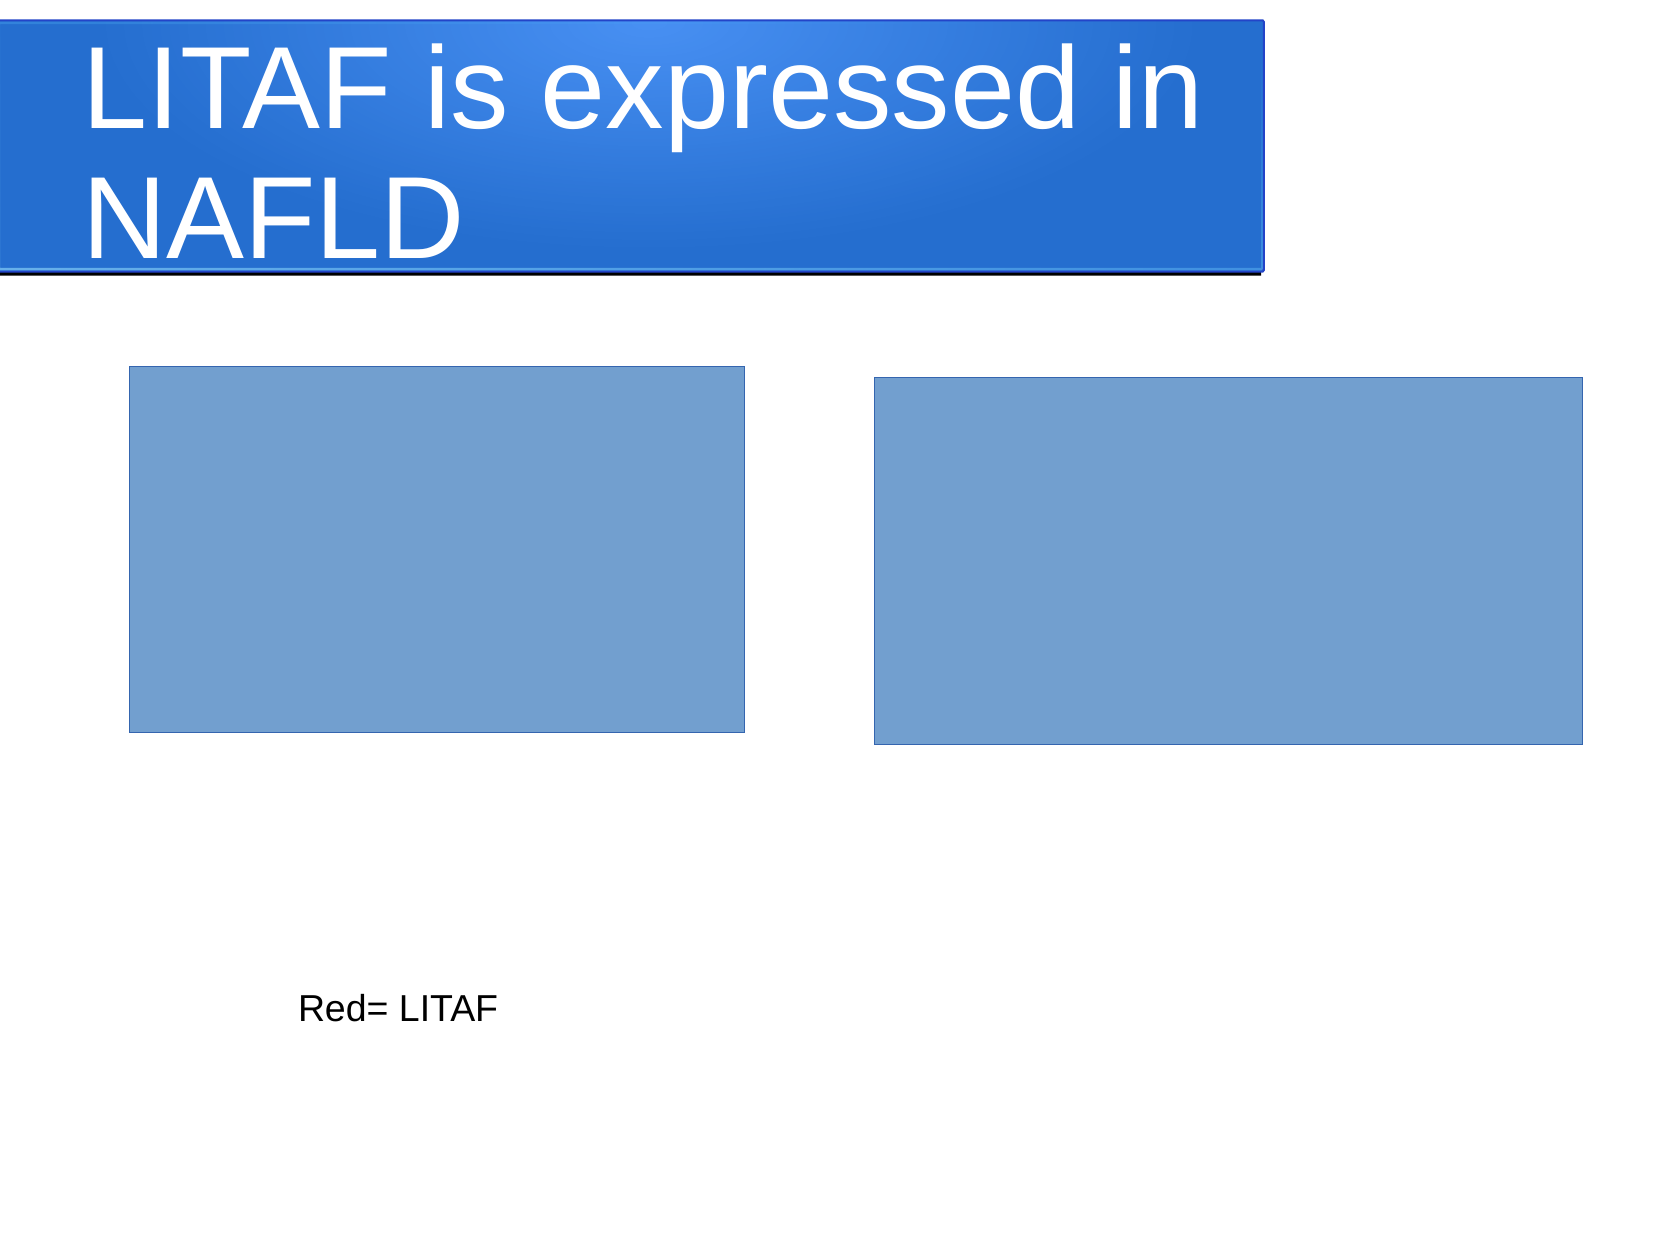

# LITAF is expressed in NAFLD
Red= LITAF